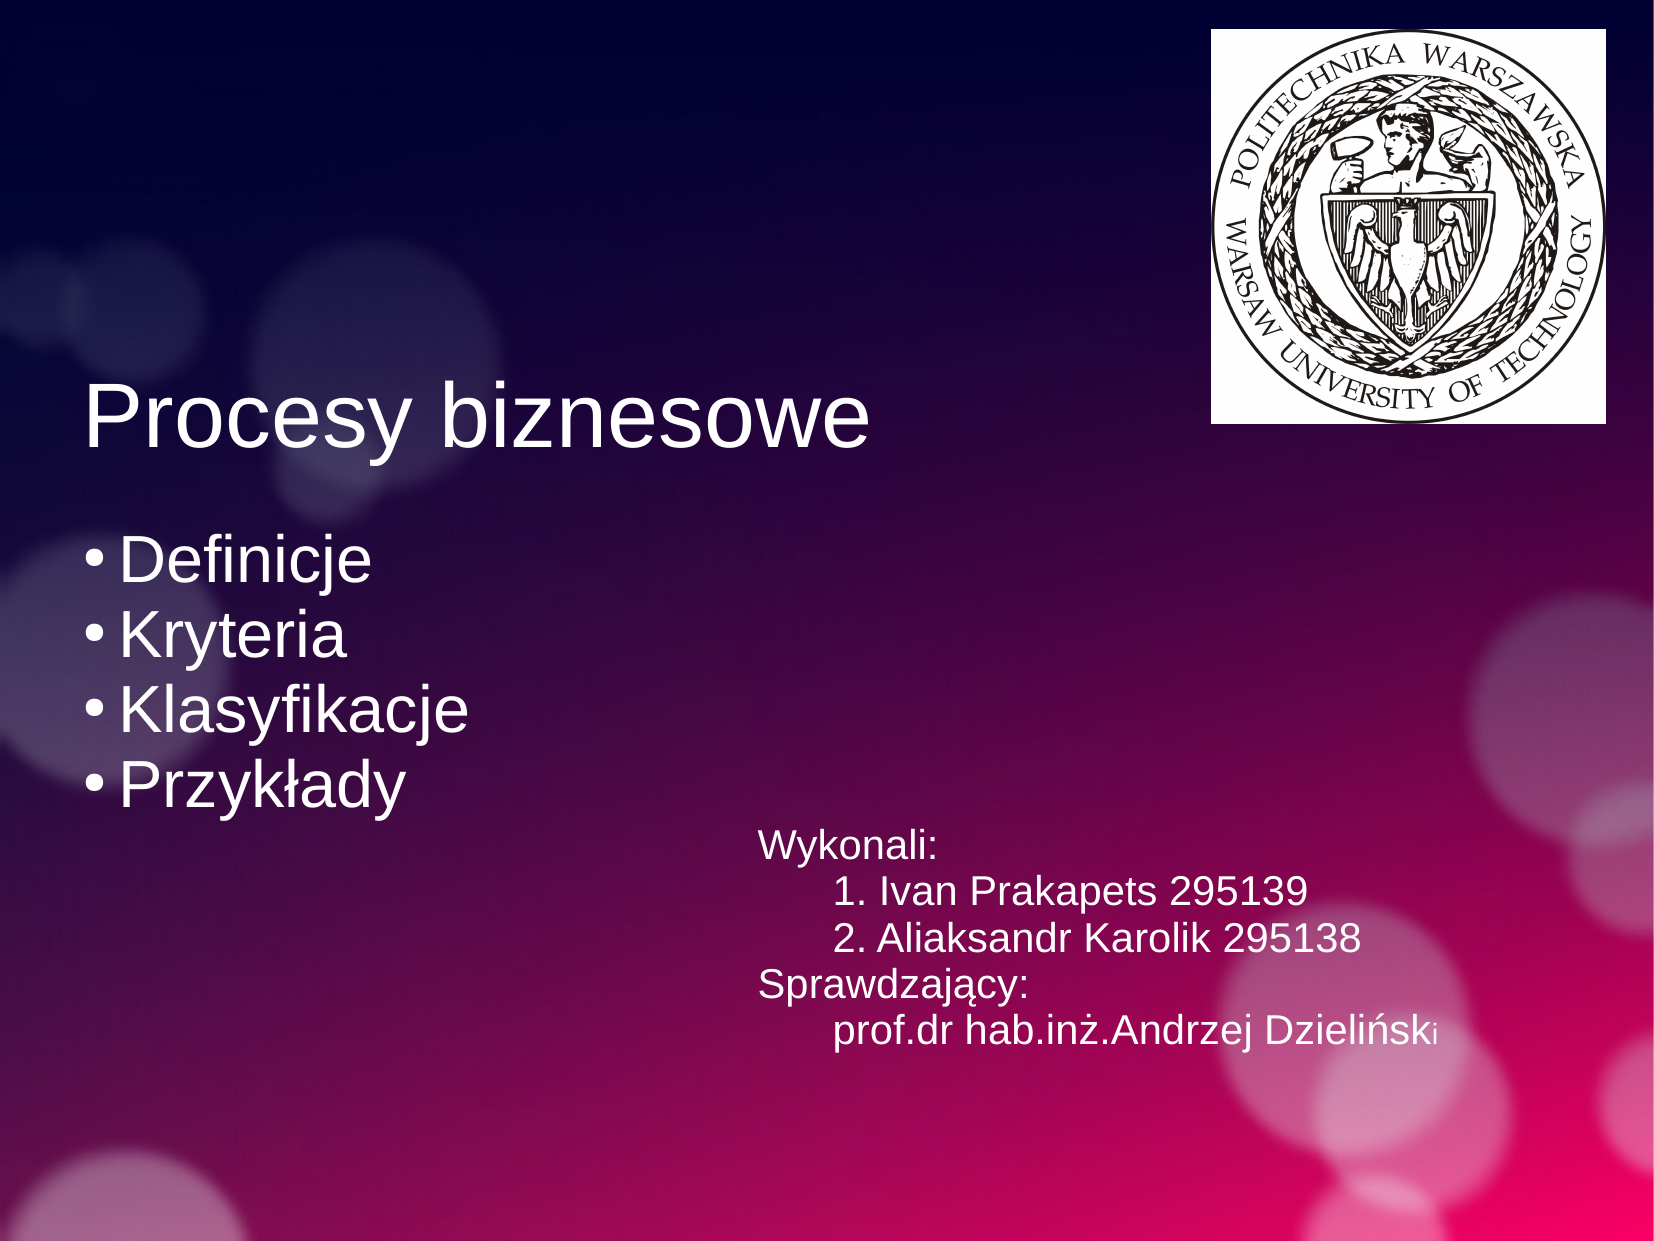

# Procesy biznesowe
Definicje
Kryteria
Klasyfikacje
Przykłady
									Wykonali:
										1. Ivan Prakapets 295139
										2. Aliaksandr Karolik 295138
									Sprawdzający:
										prof.dr hab.inż.Andrzej Dzieliński